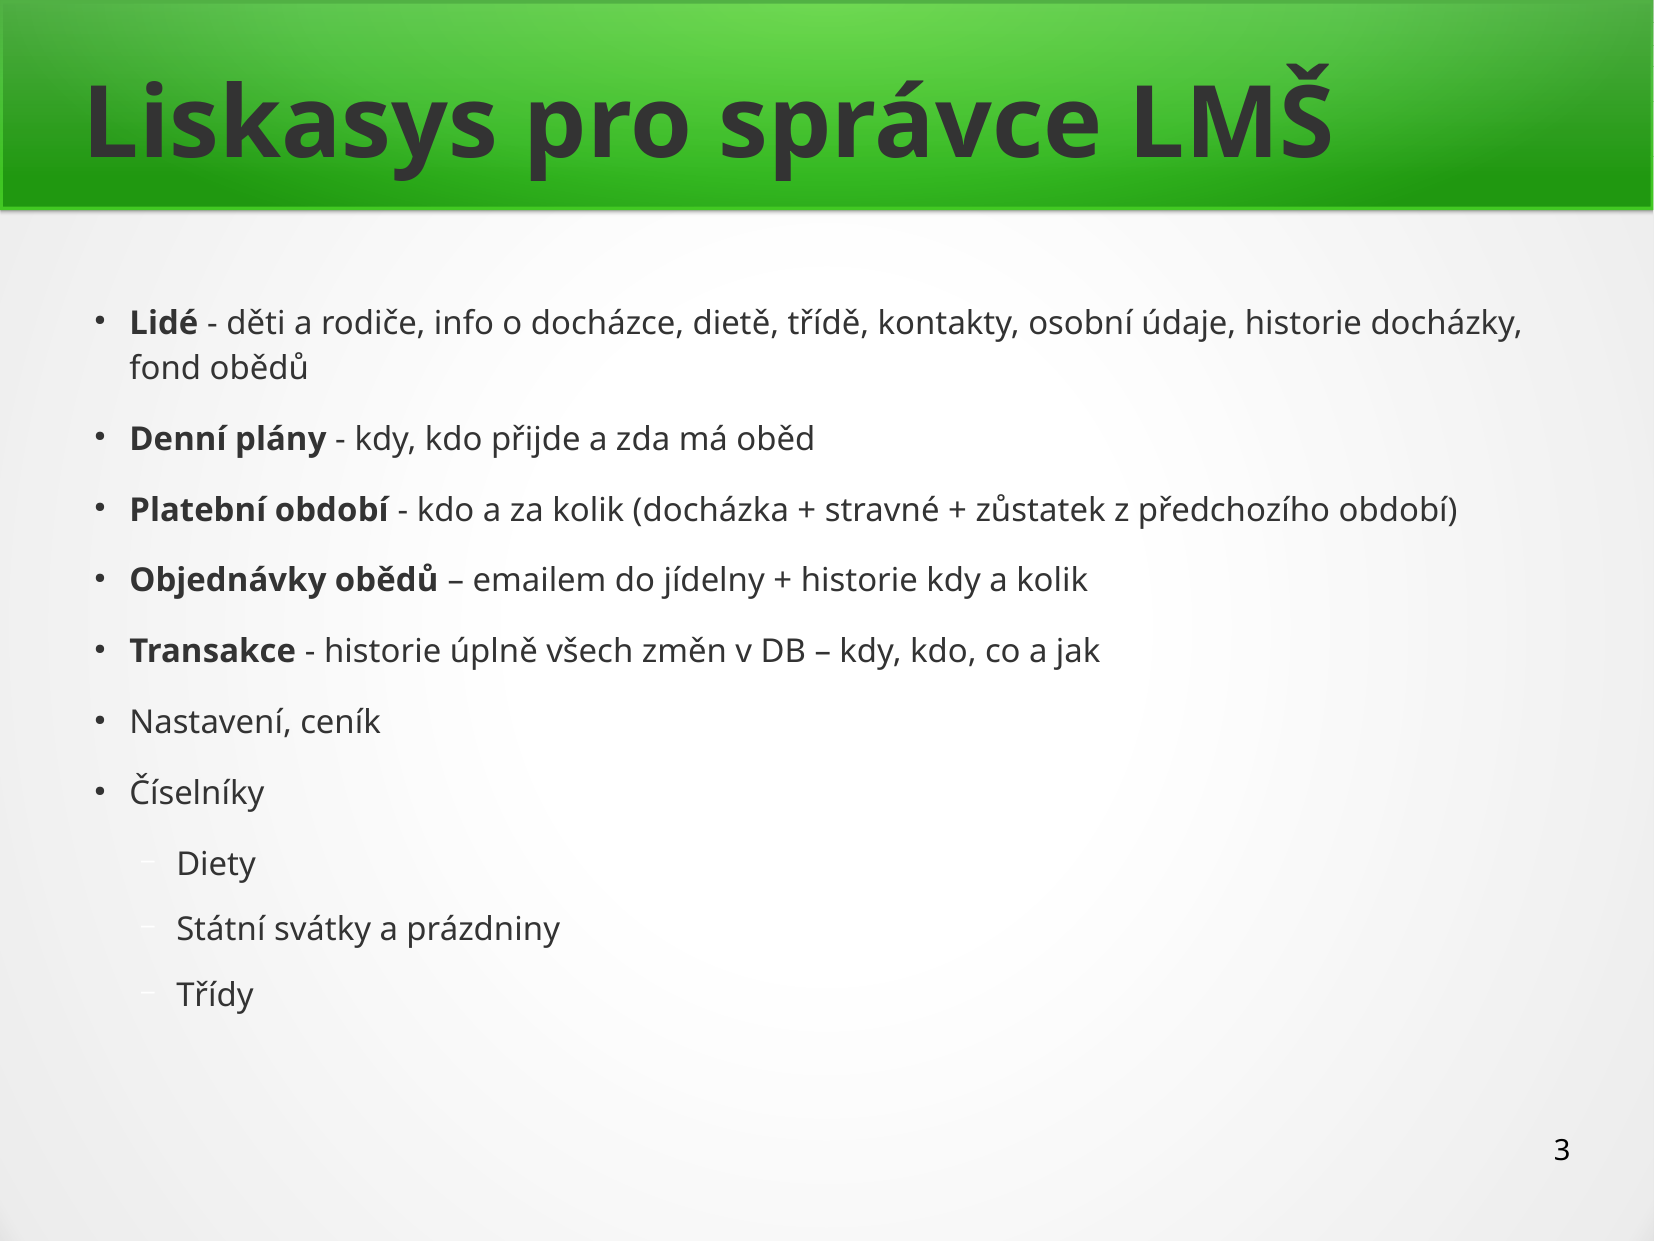

# Liskasys pro správce LMŠ
Lidé - děti a rodiče, info o docházce, dietě, třídě, kontakty, osobní údaje, historie docházky, fond obědů
Denní plány - kdy, kdo přijde a zda má oběd
Platební období - kdo a za kolik (docházka + stravné + zůstatek z předchozího období)
Objednávky obědů – emailem do jídelny + historie kdy a kolik
Transakce - historie úplně všech změn v DB – kdy, kdo, co a jak
Nastavení, ceník
Číselníky
Diety
Státní svátky a prázdniny
Třídy
3